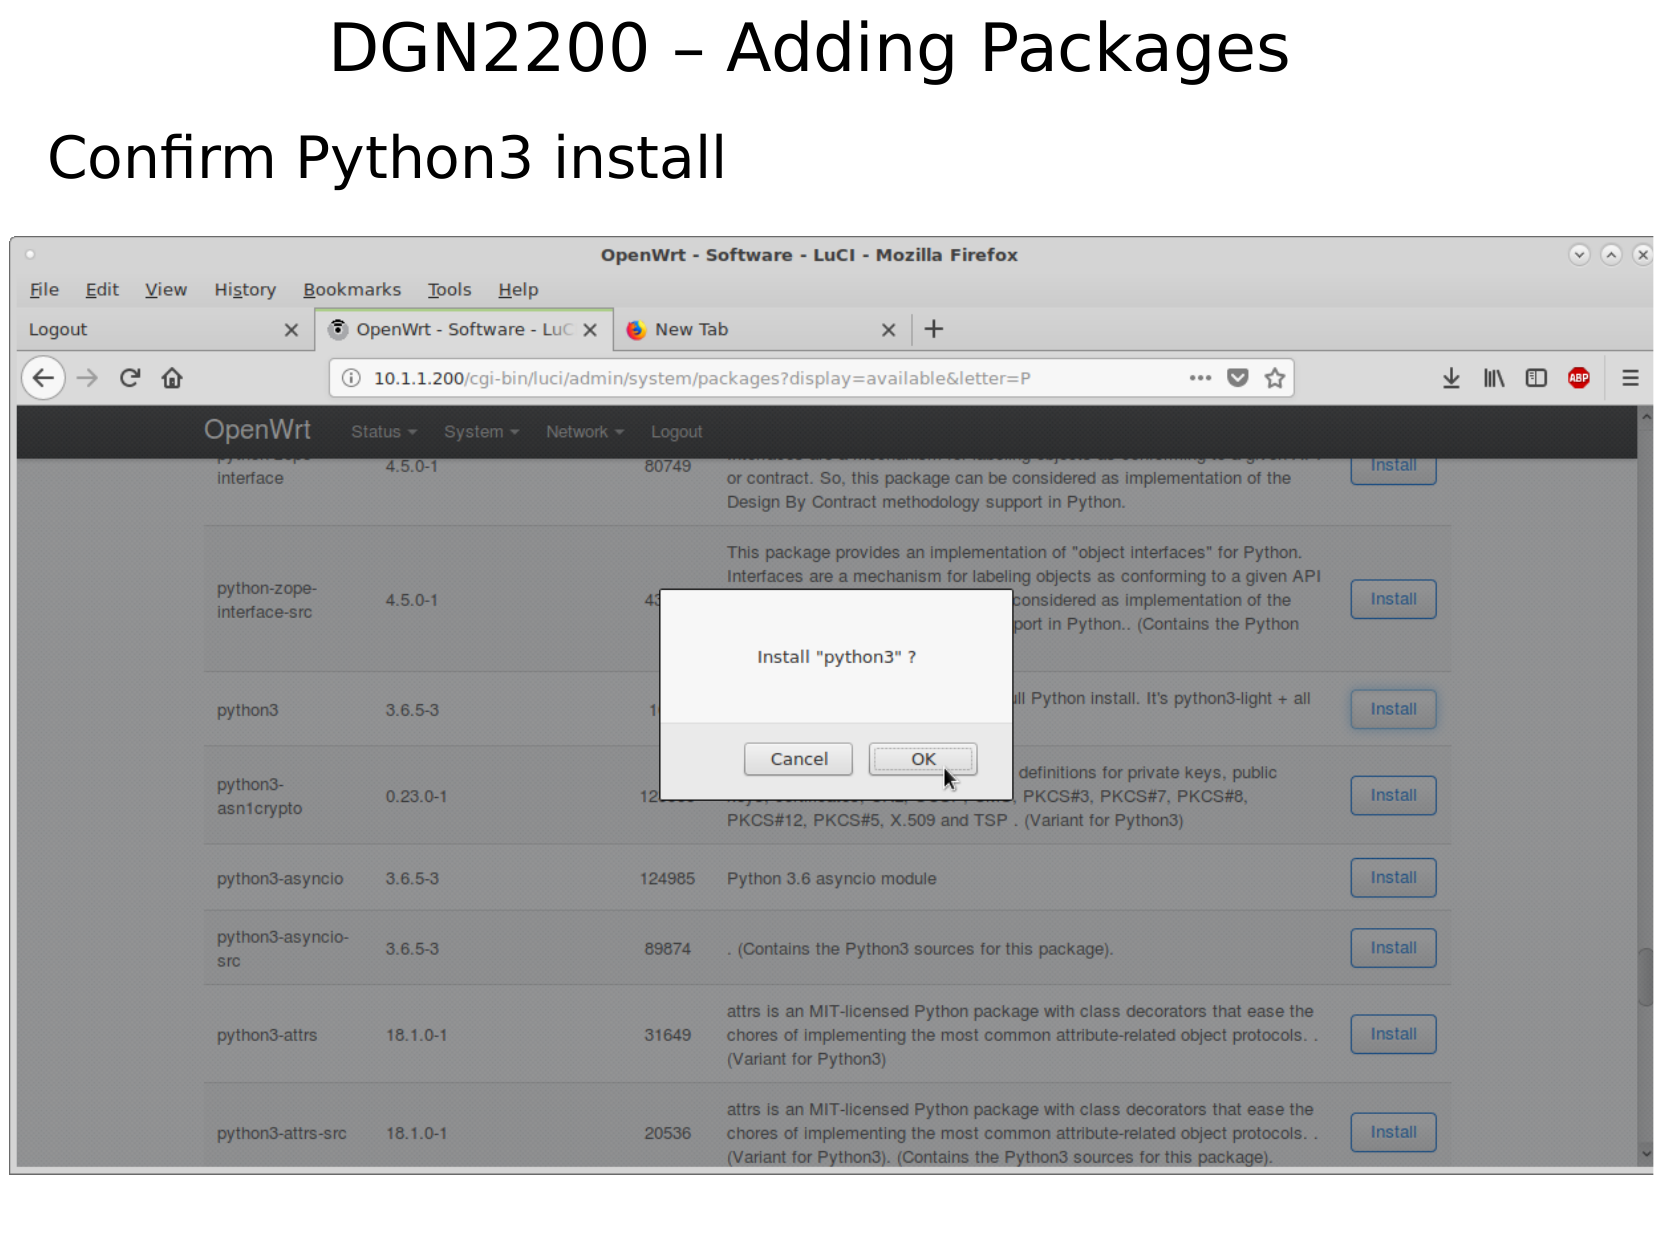

# DGN2200 – Adding Packages
Confirm Python3 install